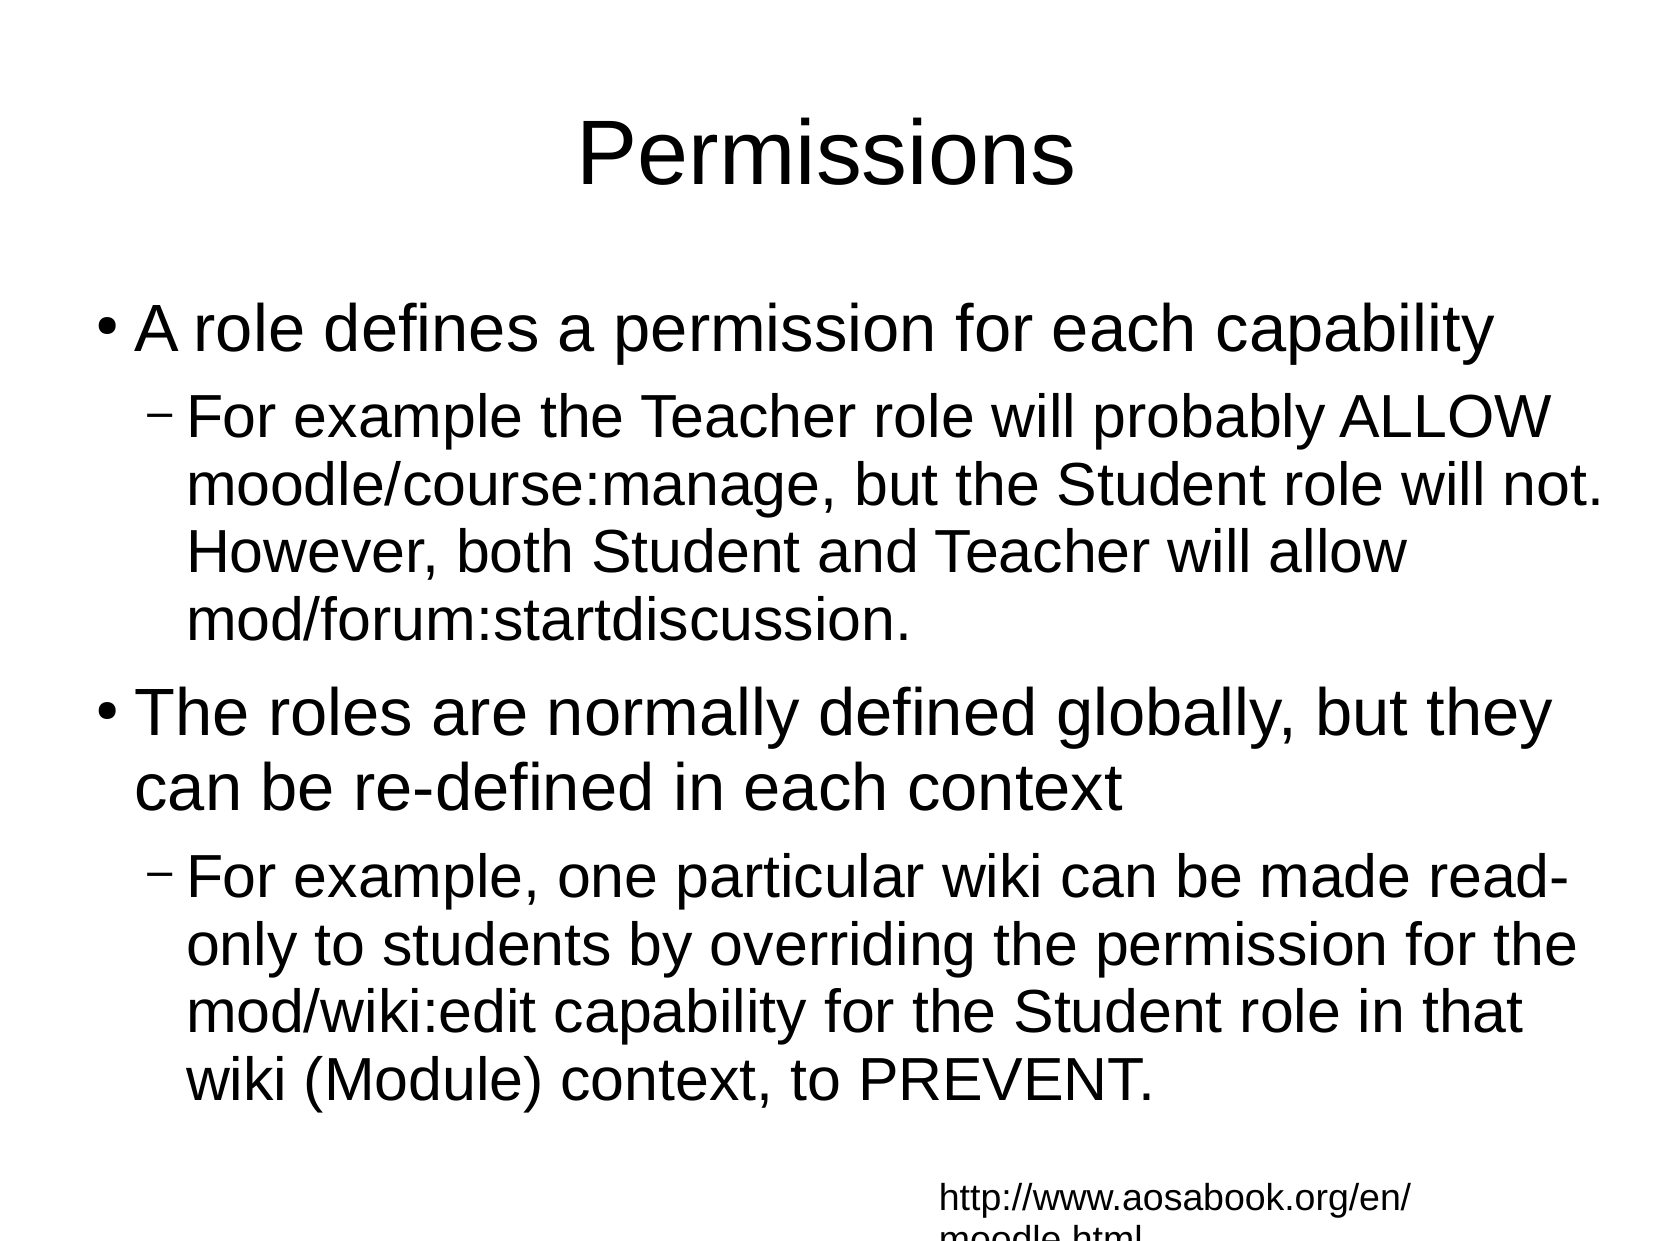

# Permissions
A role defines a permission for each capability
For example the Teacher role will probably ALLOW moodle/course:manage, but the Student role will not. However, both Student and Teacher will allow mod/forum:startdiscussion.
The roles are normally defined globally, but they can be re-defined in each context
For example, one particular wiki can be made read-only to students by overriding the permission for the mod/wiki:edit capability for the Student role in that wiki (Module) context, to PREVENT.
http://www.aosabook.org/en/moodle.html